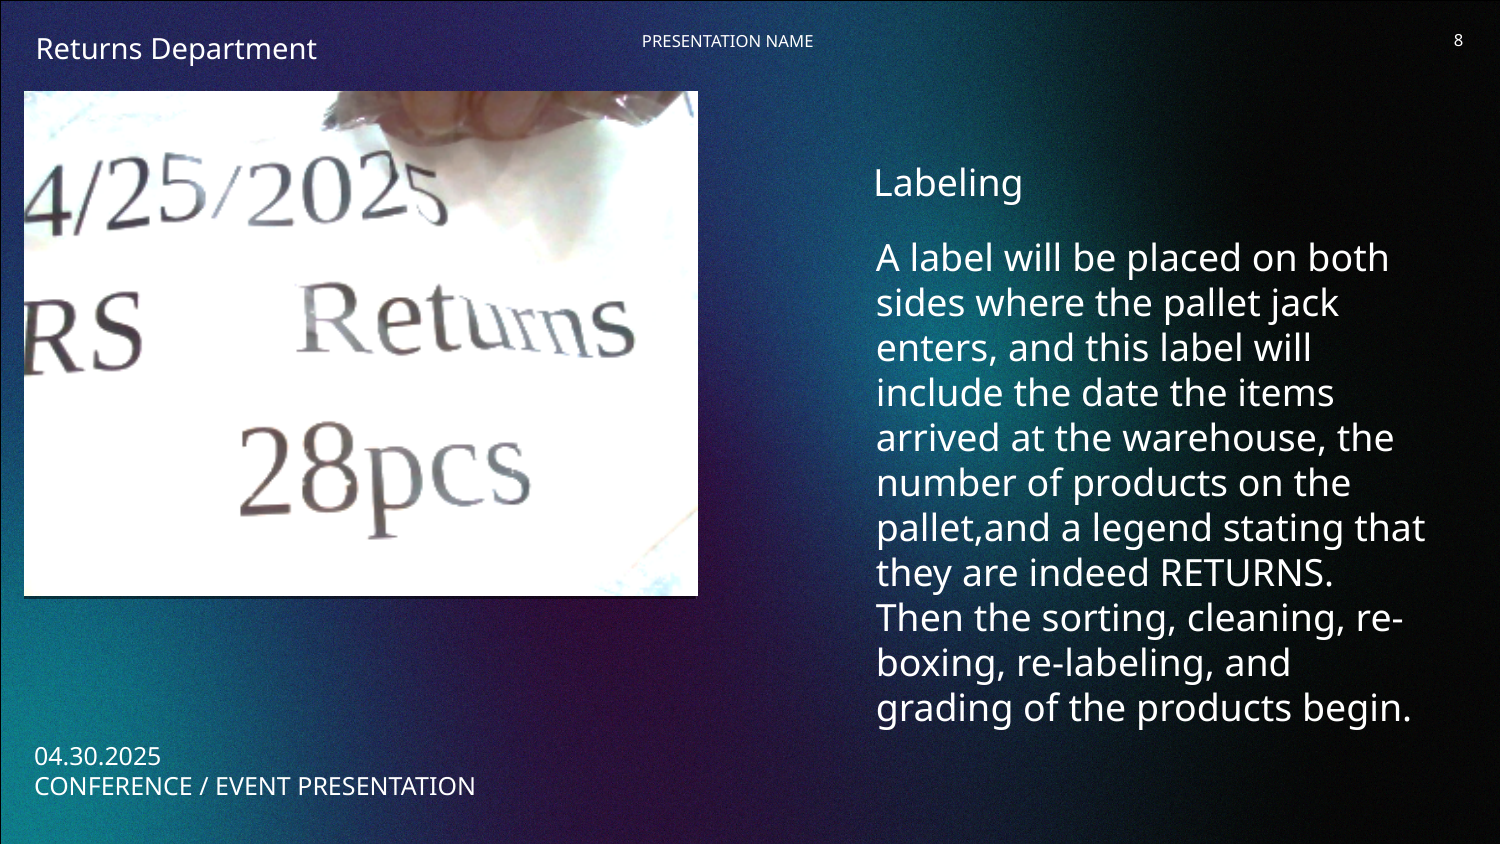

Returns Department
Labeling
A label will be placed on both sides where the pallet jack enters, and this label will include the date the items arrived at the warehouse, the number of products on the pallet,and a legend stating that they are indeed RETURNS. Then the sorting, cleaning, re-boxing, re-labeling, and grading of the products begin.
# 04.30.2025
CONFERENCE / EVENT PRESENTATION